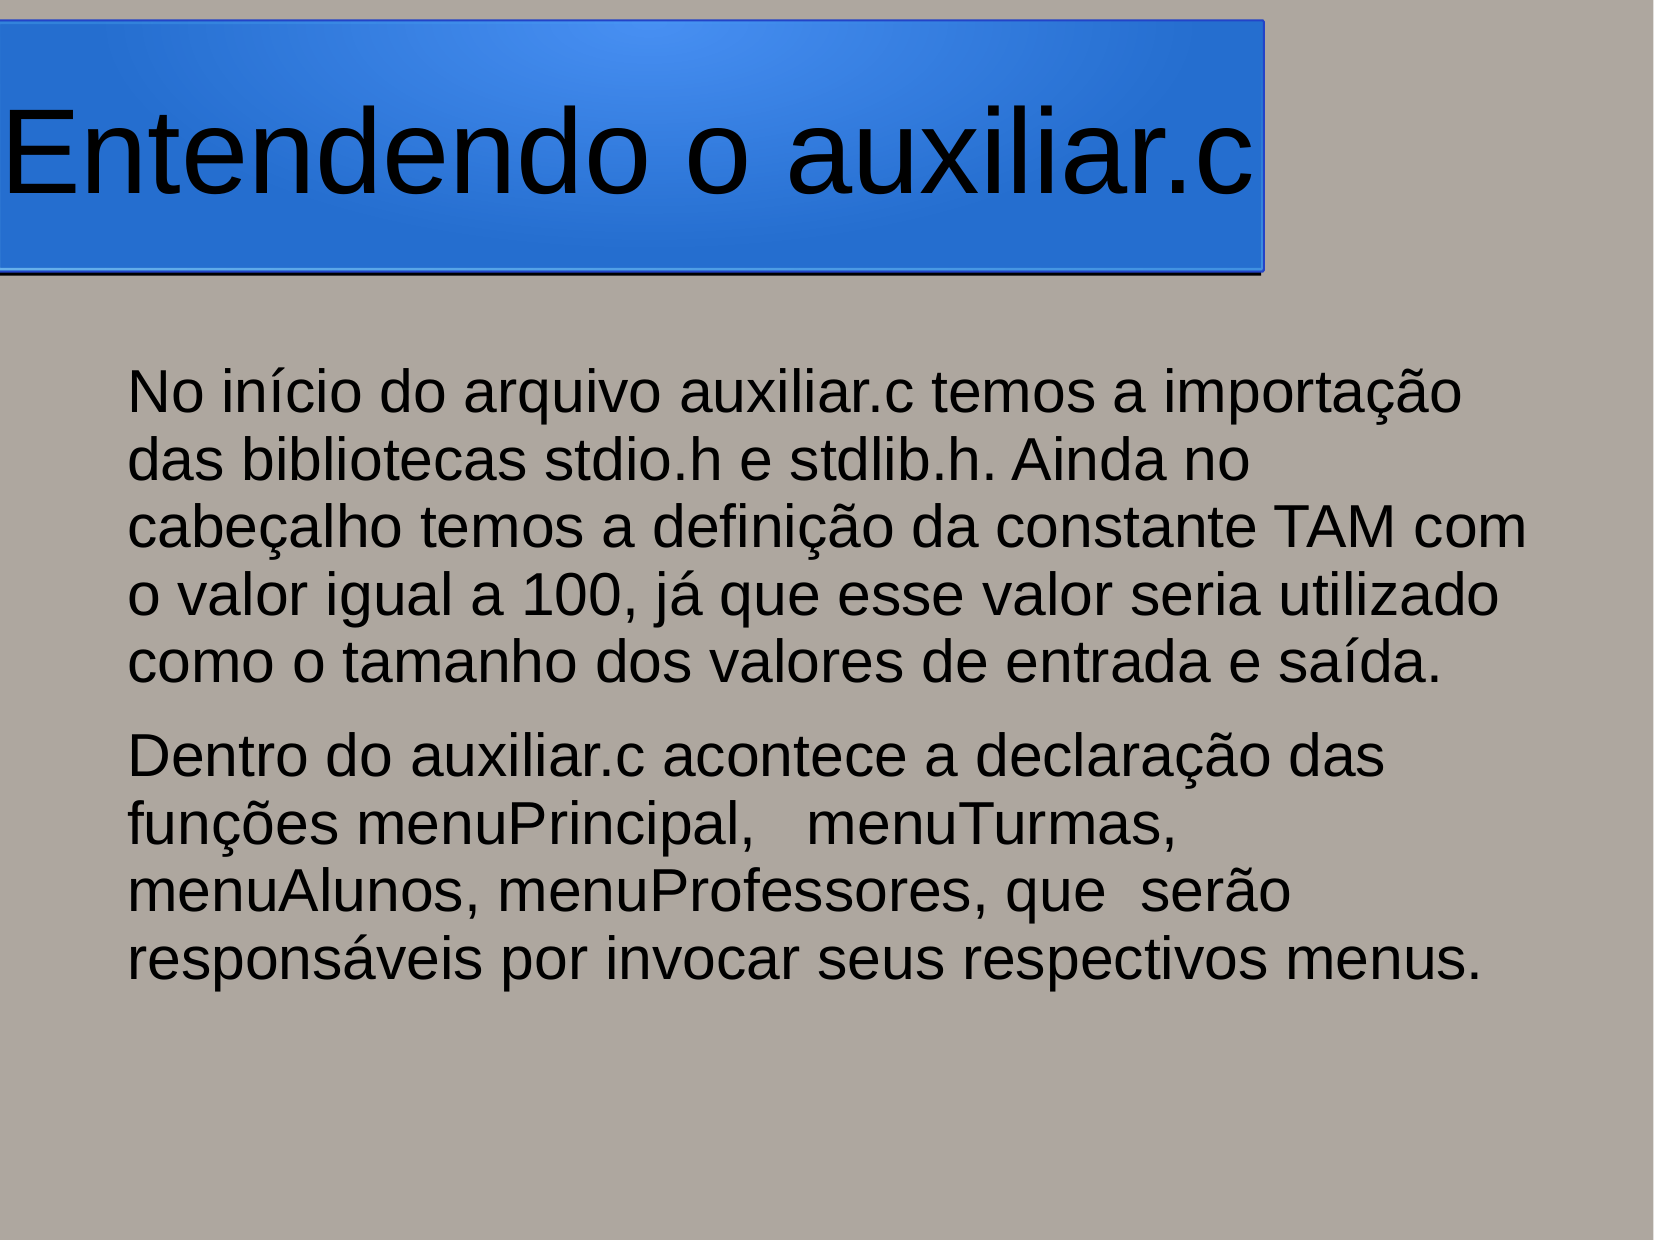

# Entendendo o auxiliar.c
No início do arquivo auxiliar.c temos a importação das bibliotecas stdio.h e stdlib.h. Ainda no cabeçalho temos a definição da constante TAM com o valor igual a 100, já que esse valor seria utilizado como o tamanho dos valores de entrada e saída.
Dentro do auxiliar.c acontece a declaração das funções menuPrincipal, menuTurmas, menuAlunos, menuProfessores, que serão responsáveis por invocar seus respectivos menus.